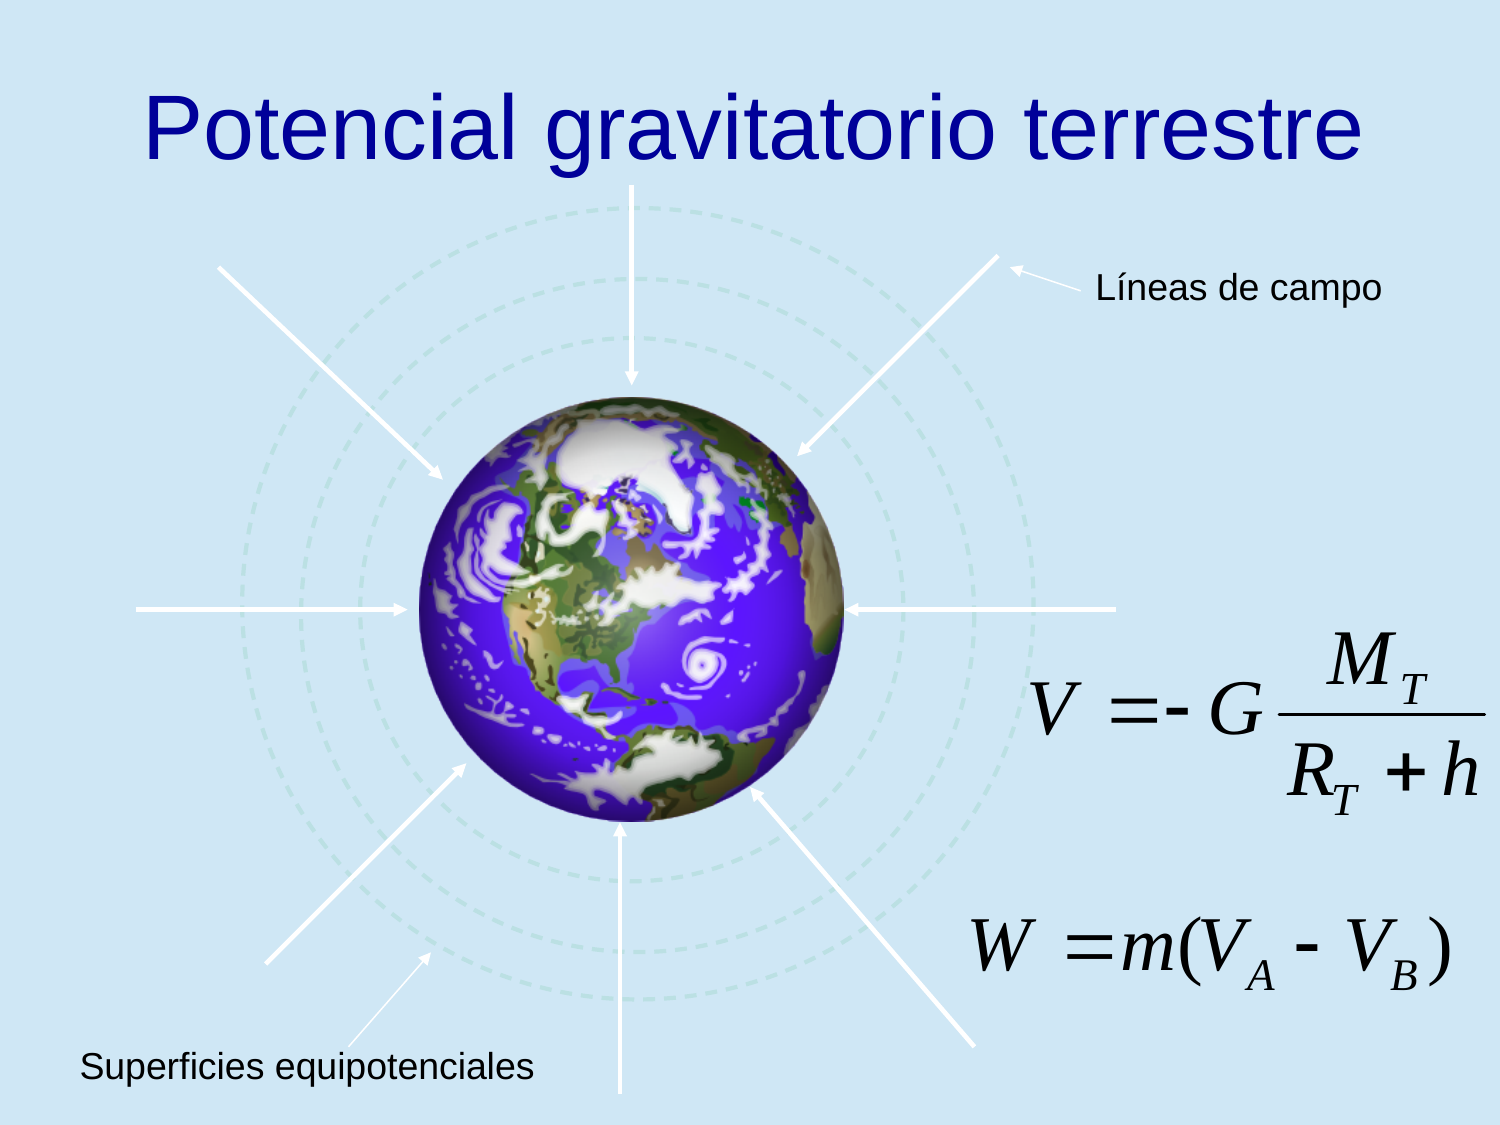

# Potencial gravitatorio terrestre
Líneas de campo
Superficies equipotenciales